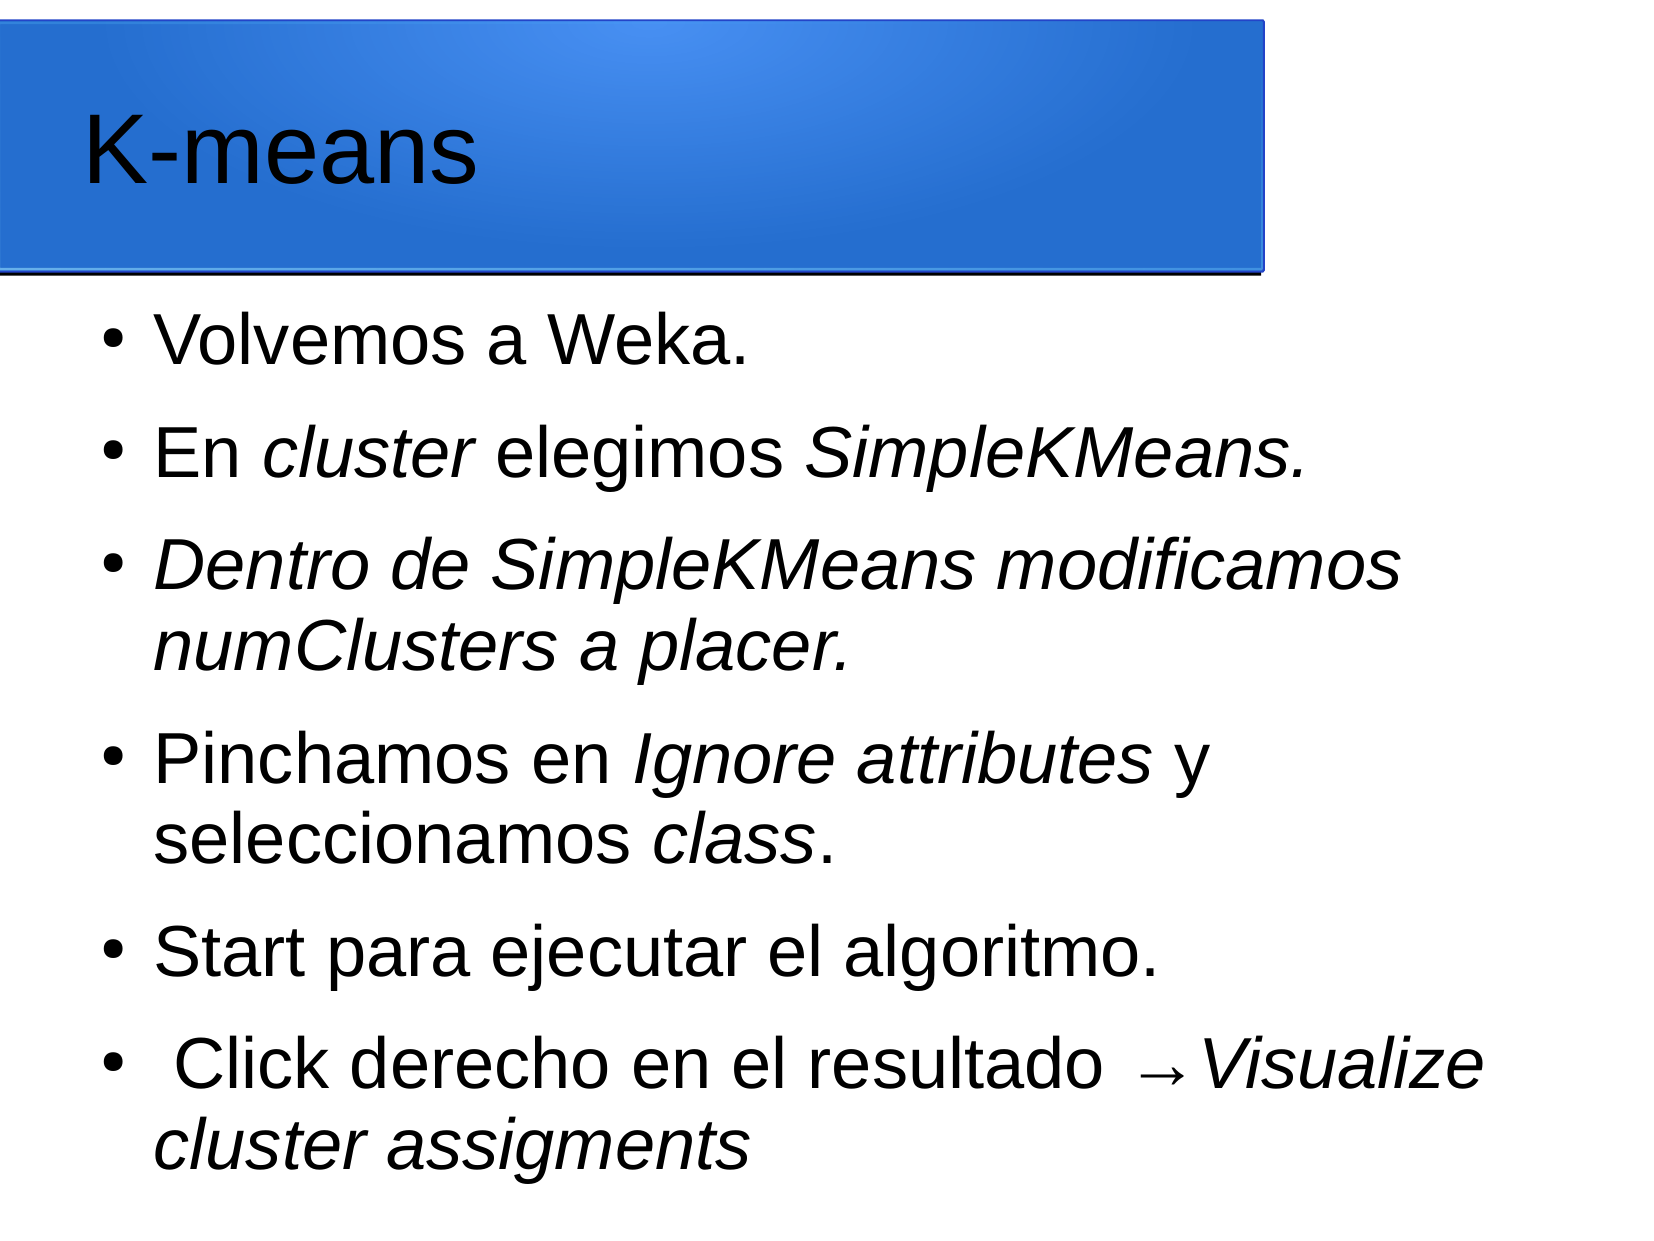

# K-means
Volvemos a Weka.
En cluster elegimos SimpleKMeans.
Dentro de SimpleKMeans modificamos numClusters a placer.
Pinchamos en Ignore attributes y seleccionamos class.
Start para ejecutar el algoritmo.
 Click derecho en el resultado →Visualize cluster assigments